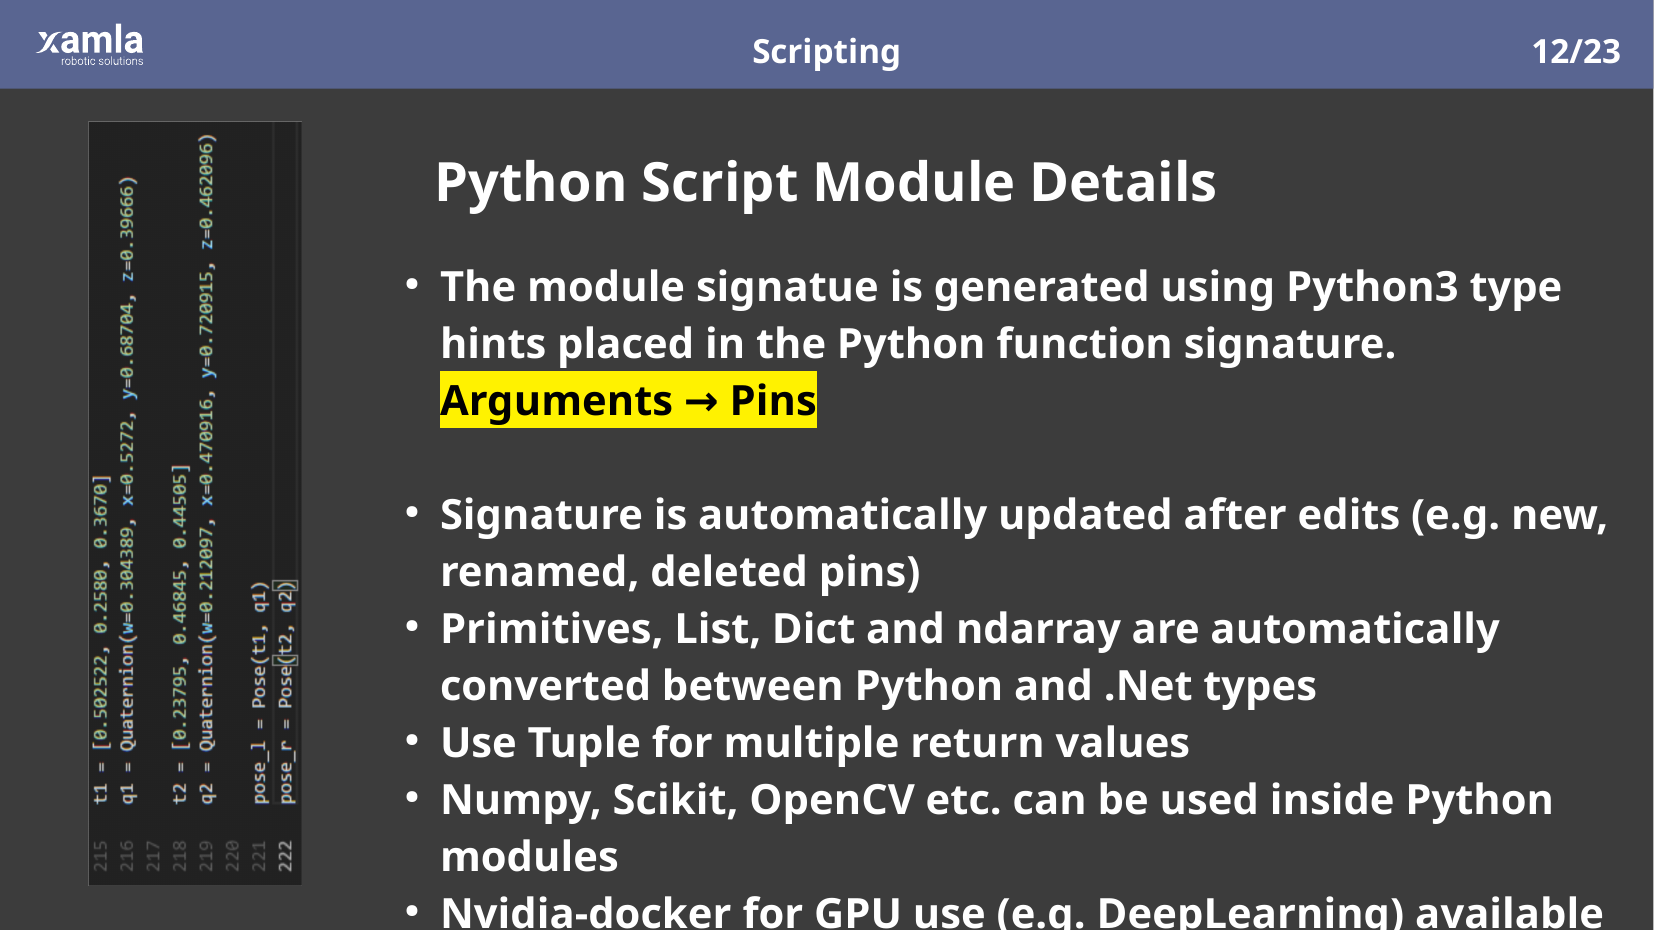

Scripting
12/23
Python Script Module Details
The module signatue is generated using Python3 type hints placed in the Python function signature. Arguments → Pins
Signature is automatically updated after edits (e.g. new, renamed, deleted pins)
Primitives, List, Dict and ndarray are automatically converted between Python and .Net types
Use Tuple for multiple return values
Numpy, Scikit, OpenCV etc. can be used inside Python modules
Nvidia-docker for GPU use (e.g. DeepLearning) available soon